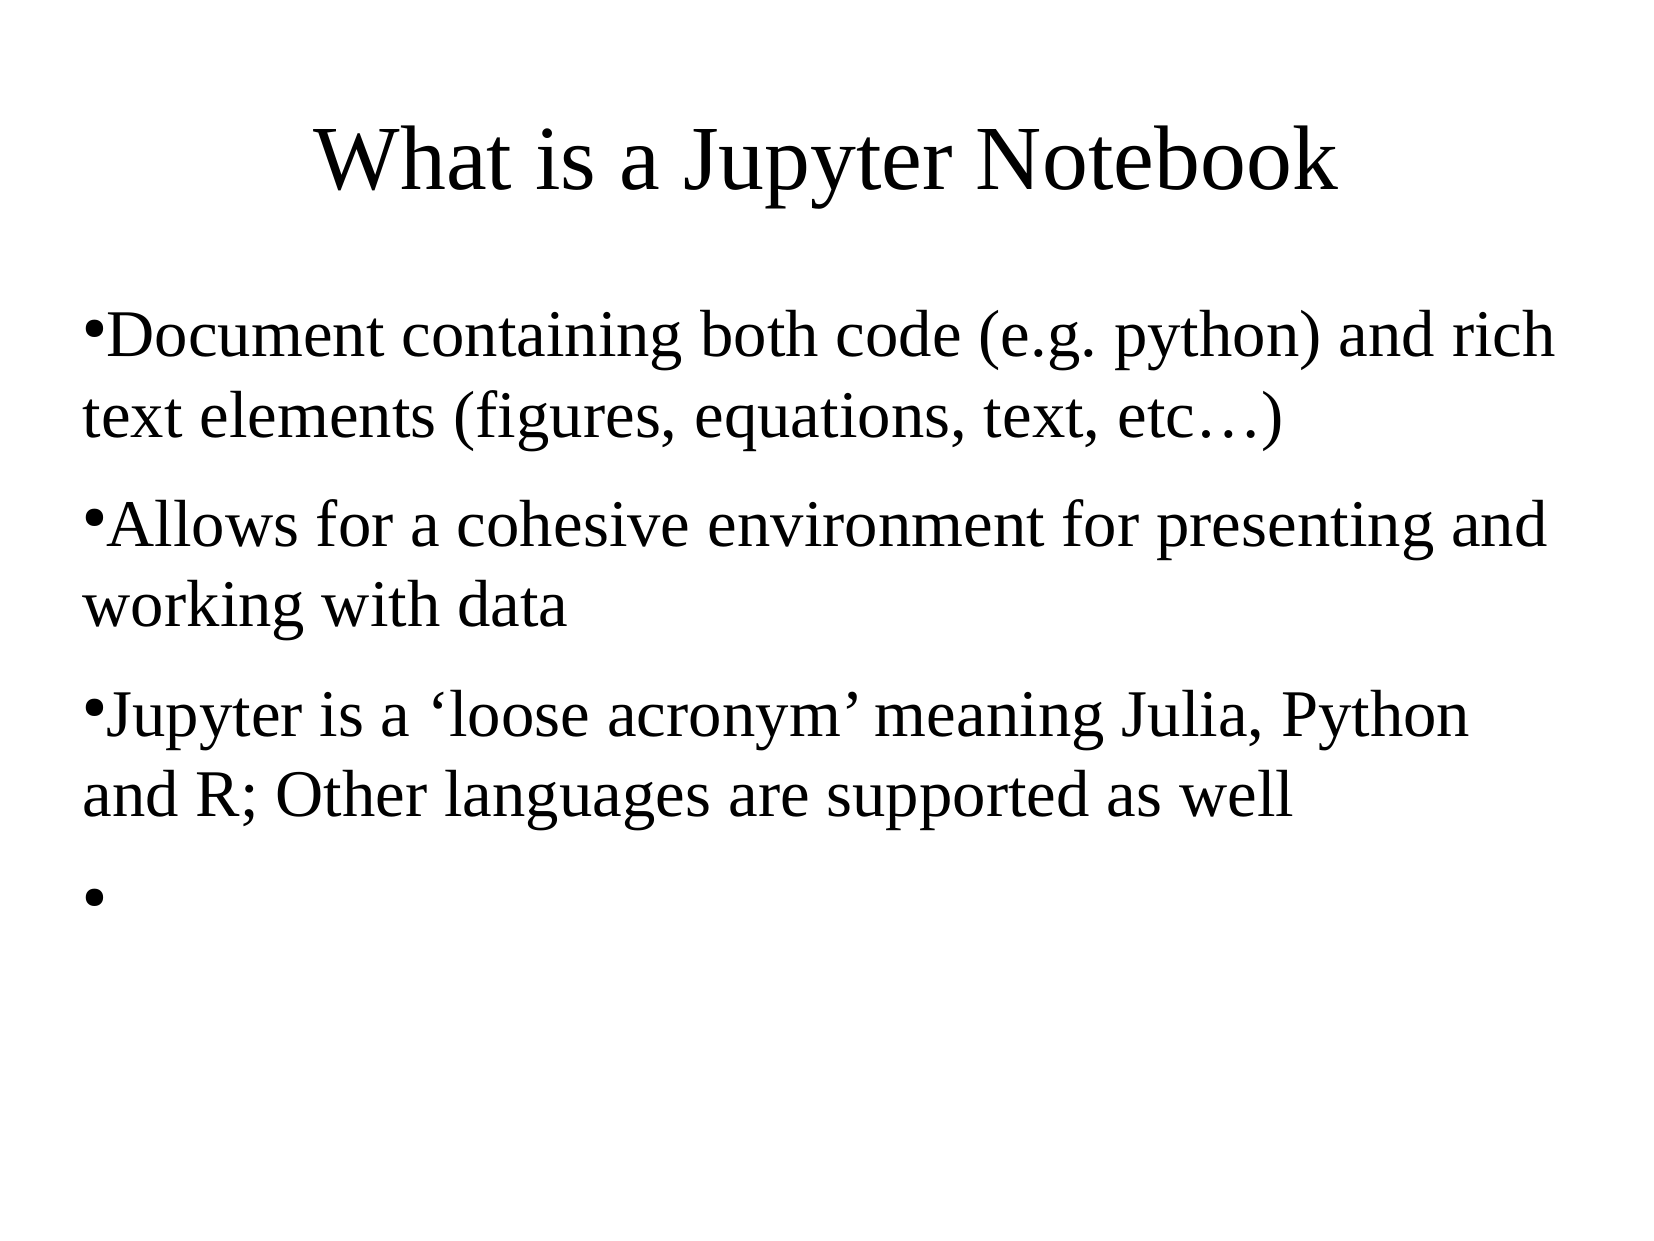

# What is a Jupyter Notebook
Document containing both code (e.g. python) and rich text elements (figures, equations, text, etc…)
Allows for a cohesive environment for presenting and working with data
Jupyter is a ‘loose acronym’ meaning Julia, Python and R; Other languages are supported as well